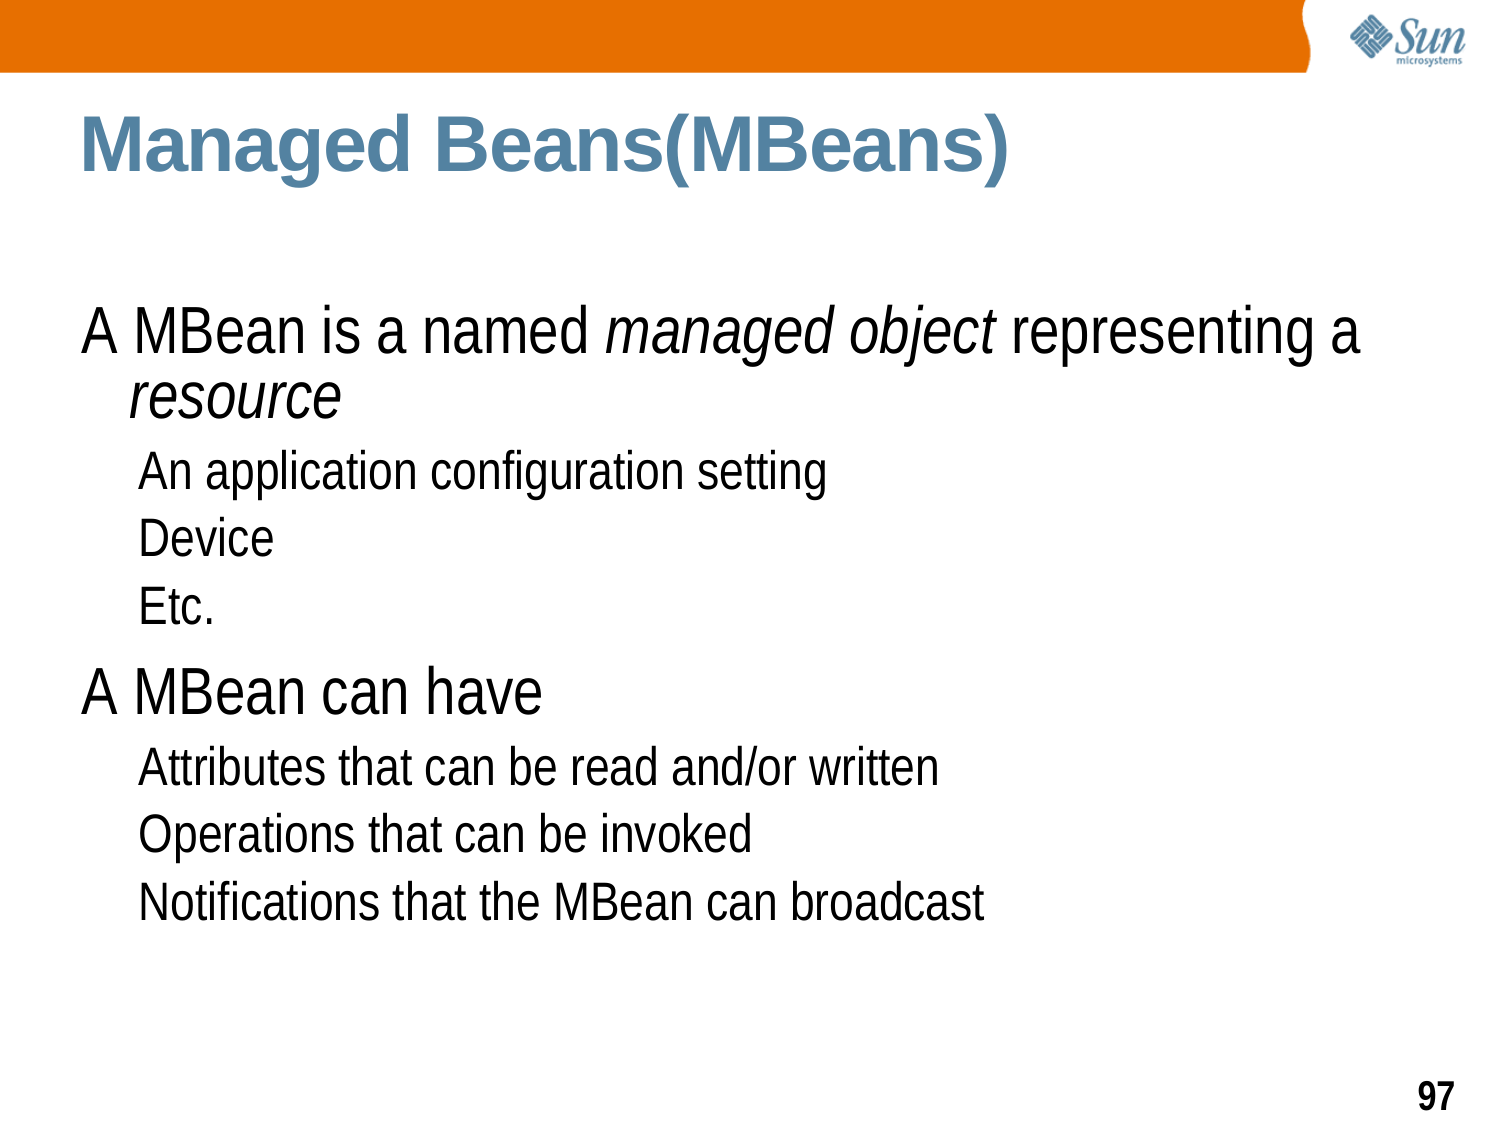

# Managed Beans(MBeans)
A MBean is a named managed object representing a resource
An application configuration setting
Device
Etc.
A MBean can have
Attributes that can be read and/or written
Operations that can be invoked
Notifications that the MBean can broadcast